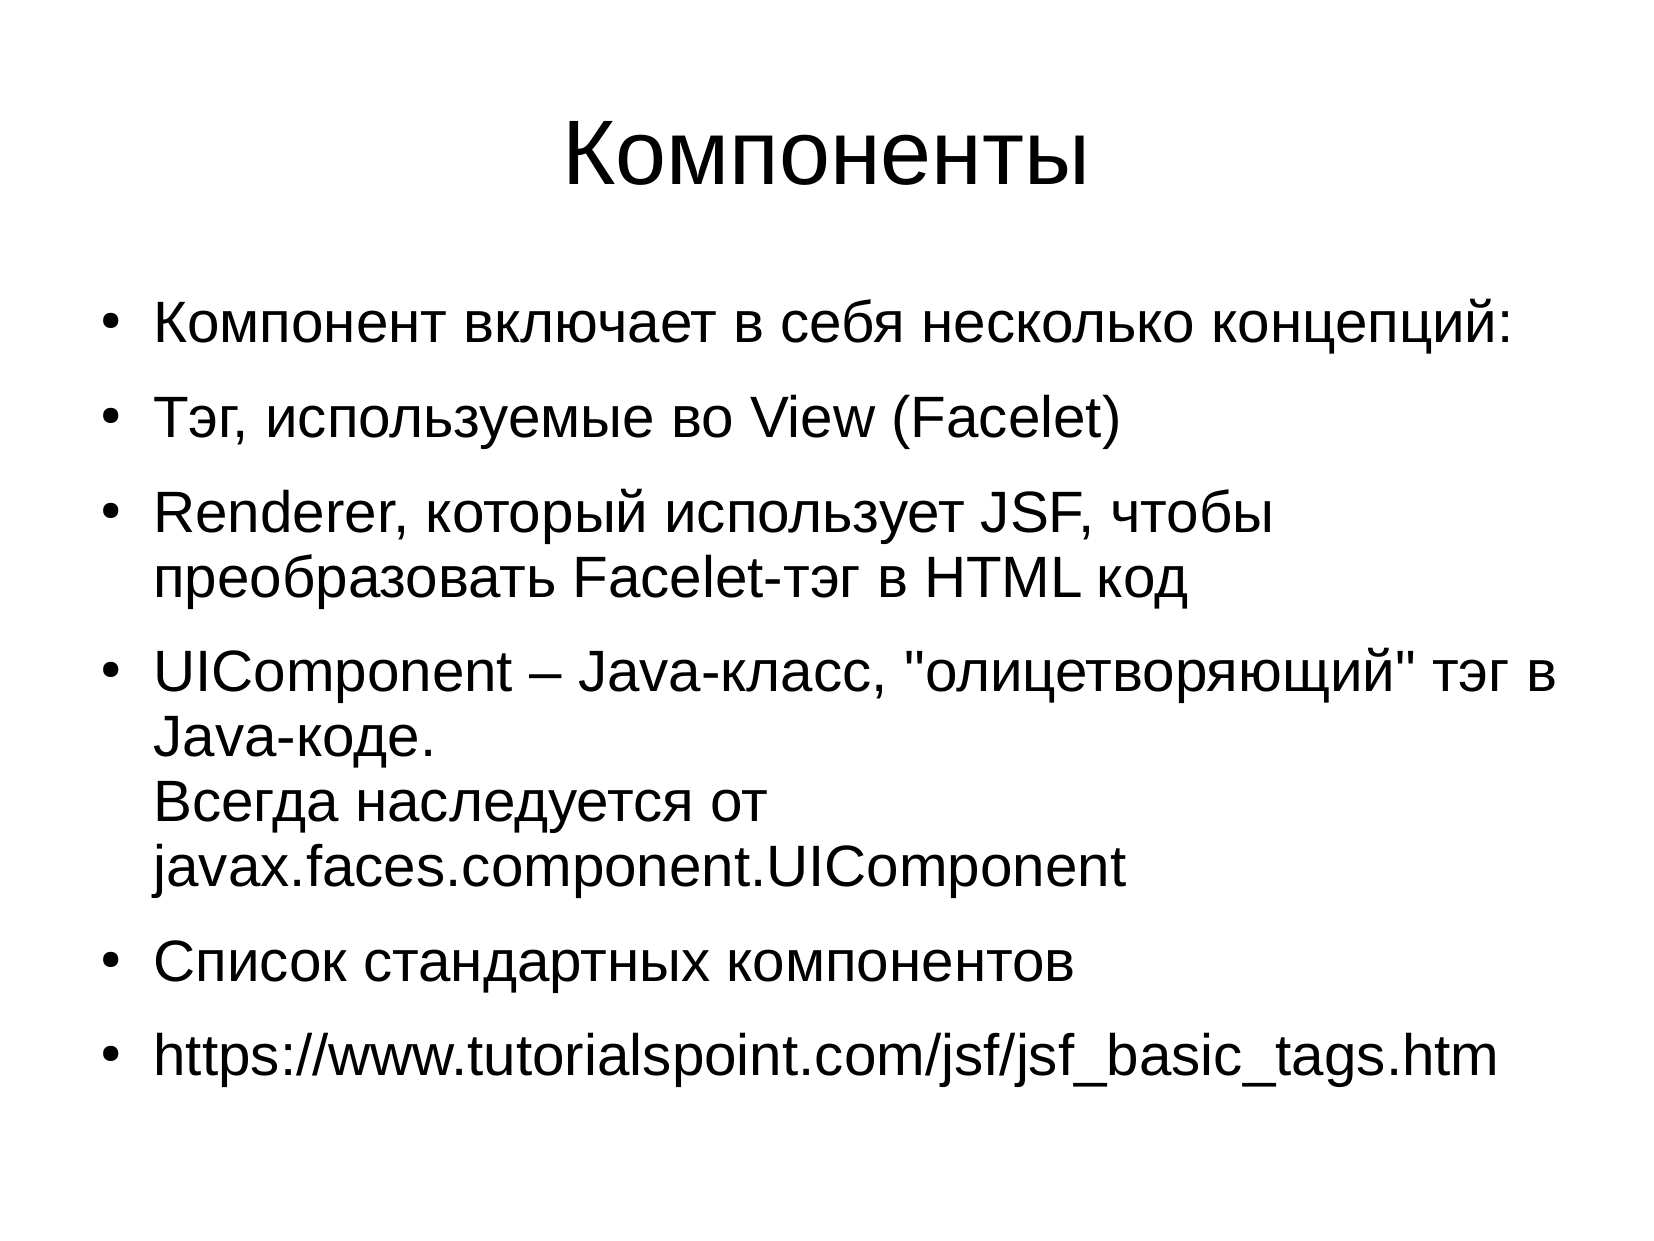

# Компоненты
Компонент включает в себя несколько концепций:
Тэг, используемые во View (Facelet)
Renderer, который использует JSF, чтобы преобразовать Facelet-тэг в HTML код
UIComponent – Java-класс, "олицетворяющий" тэг в Java-коде.
Всегда наследуется от javax.faces.component.UIComponent
Список стандартных компонентов
https://www.tutorialspoint.com/jsf/jsf_basic_tags.htm